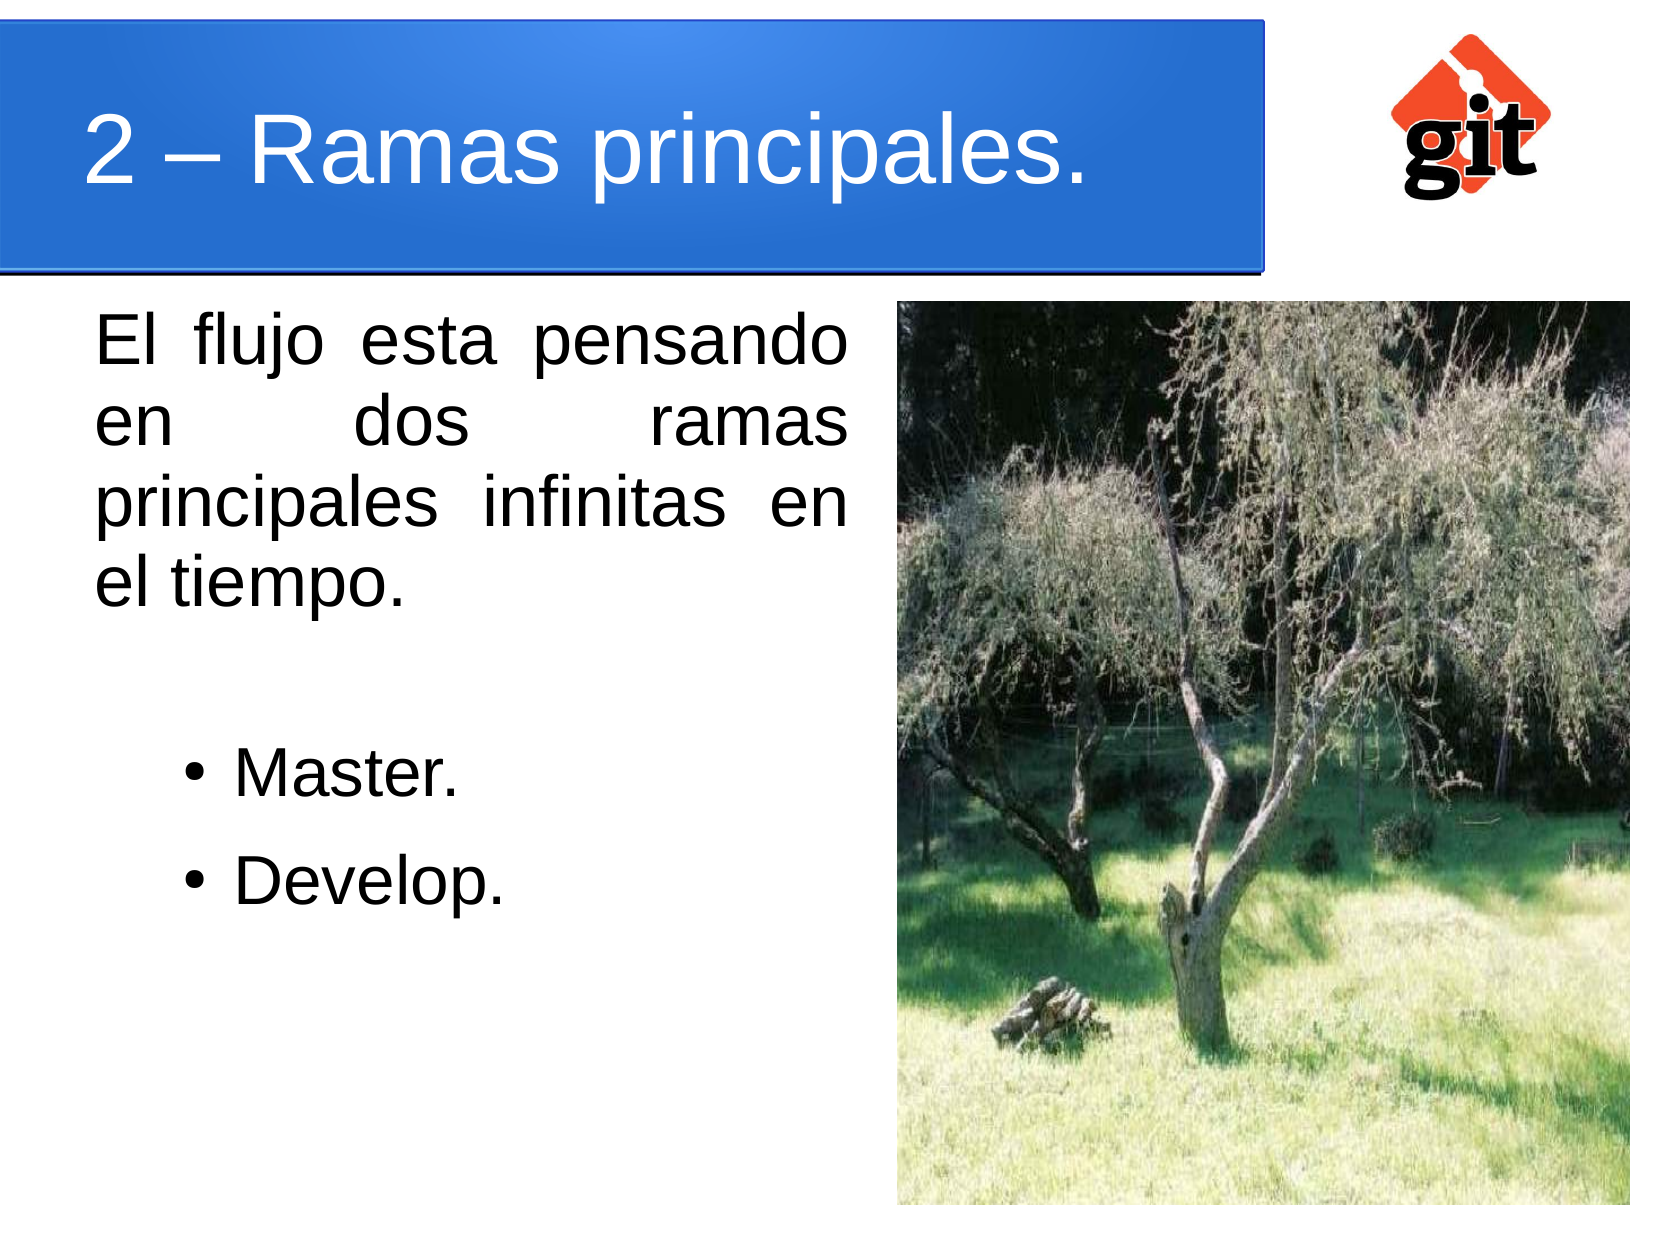

# 2 – Ramas principales.
El flujo esta pensando en dos ramas principales infinitas en el tiempo.
Master.
Develop.